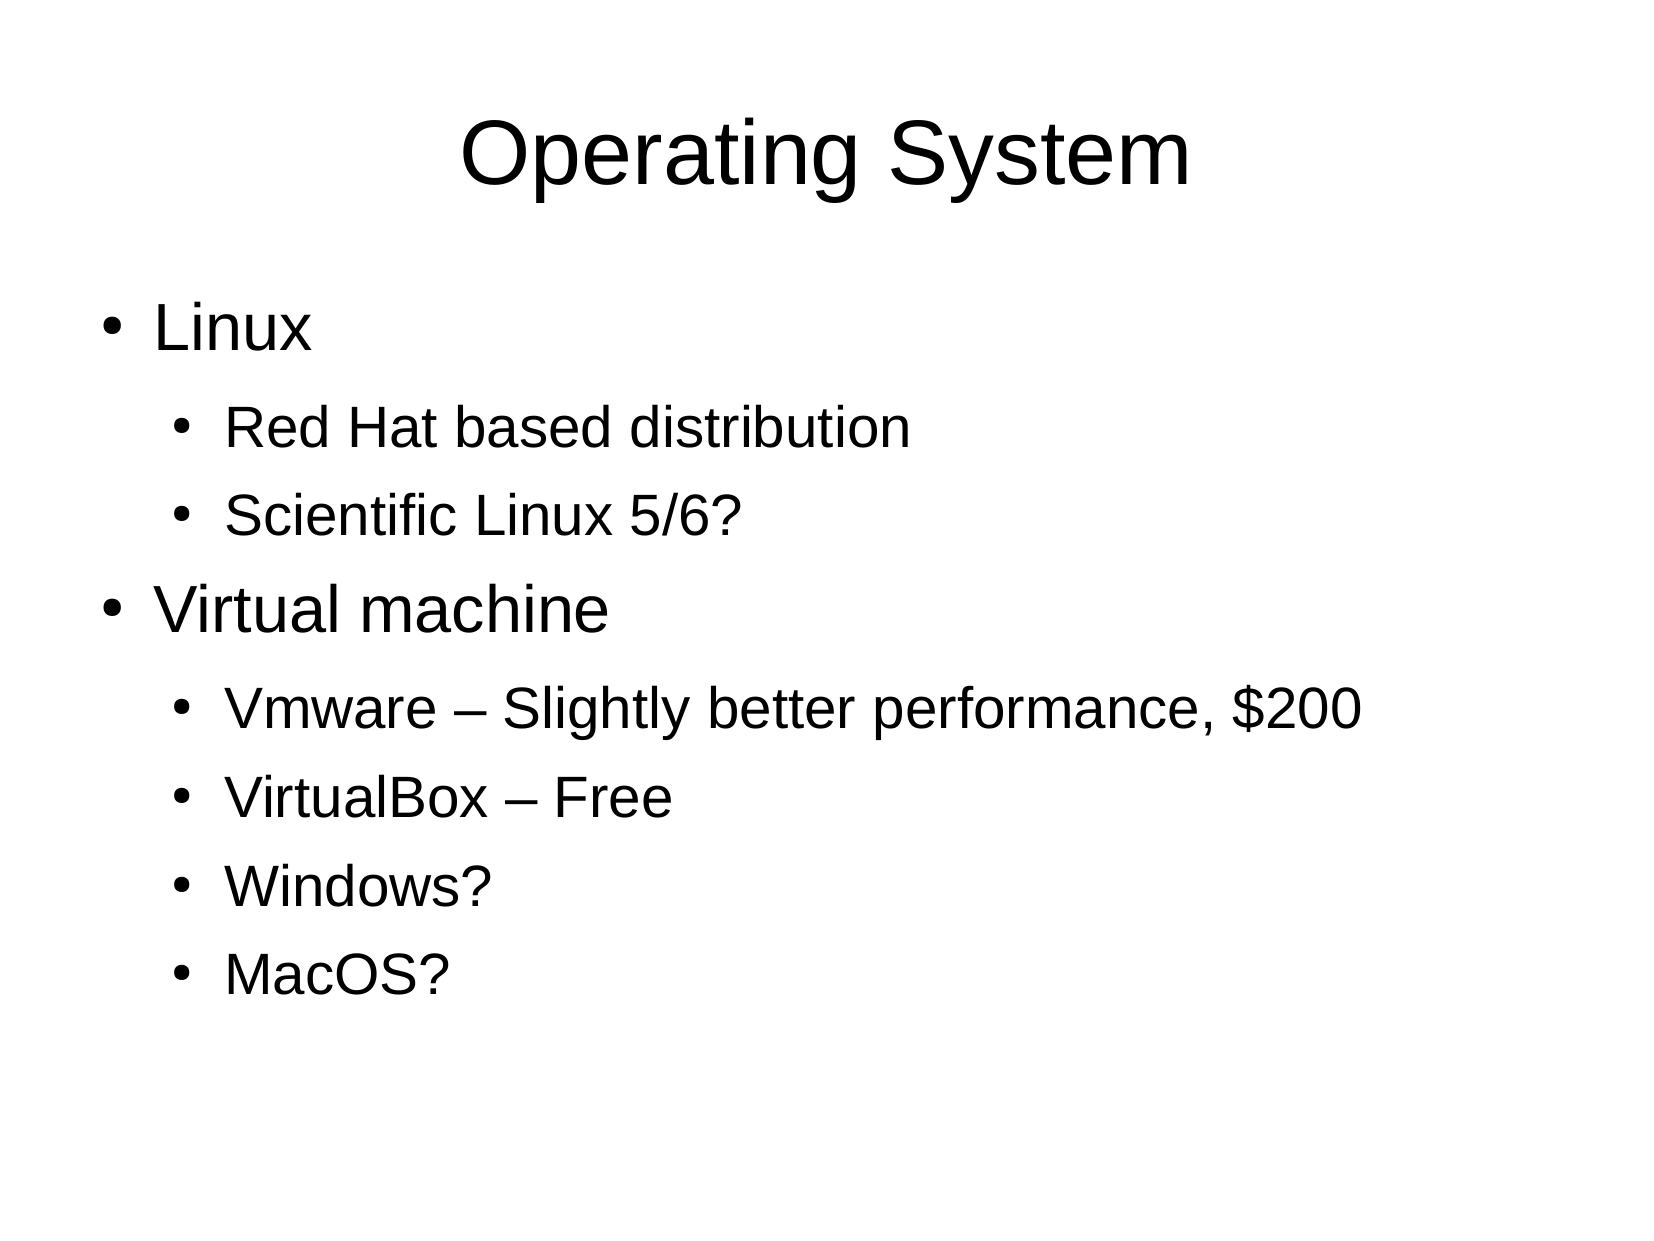

# Operating System
Linux
Red Hat based distribution
Scientific Linux 5/6?
Virtual machine
Vmware – Slightly better performance, $200
VirtualBox – Free
Windows?
MacOS?